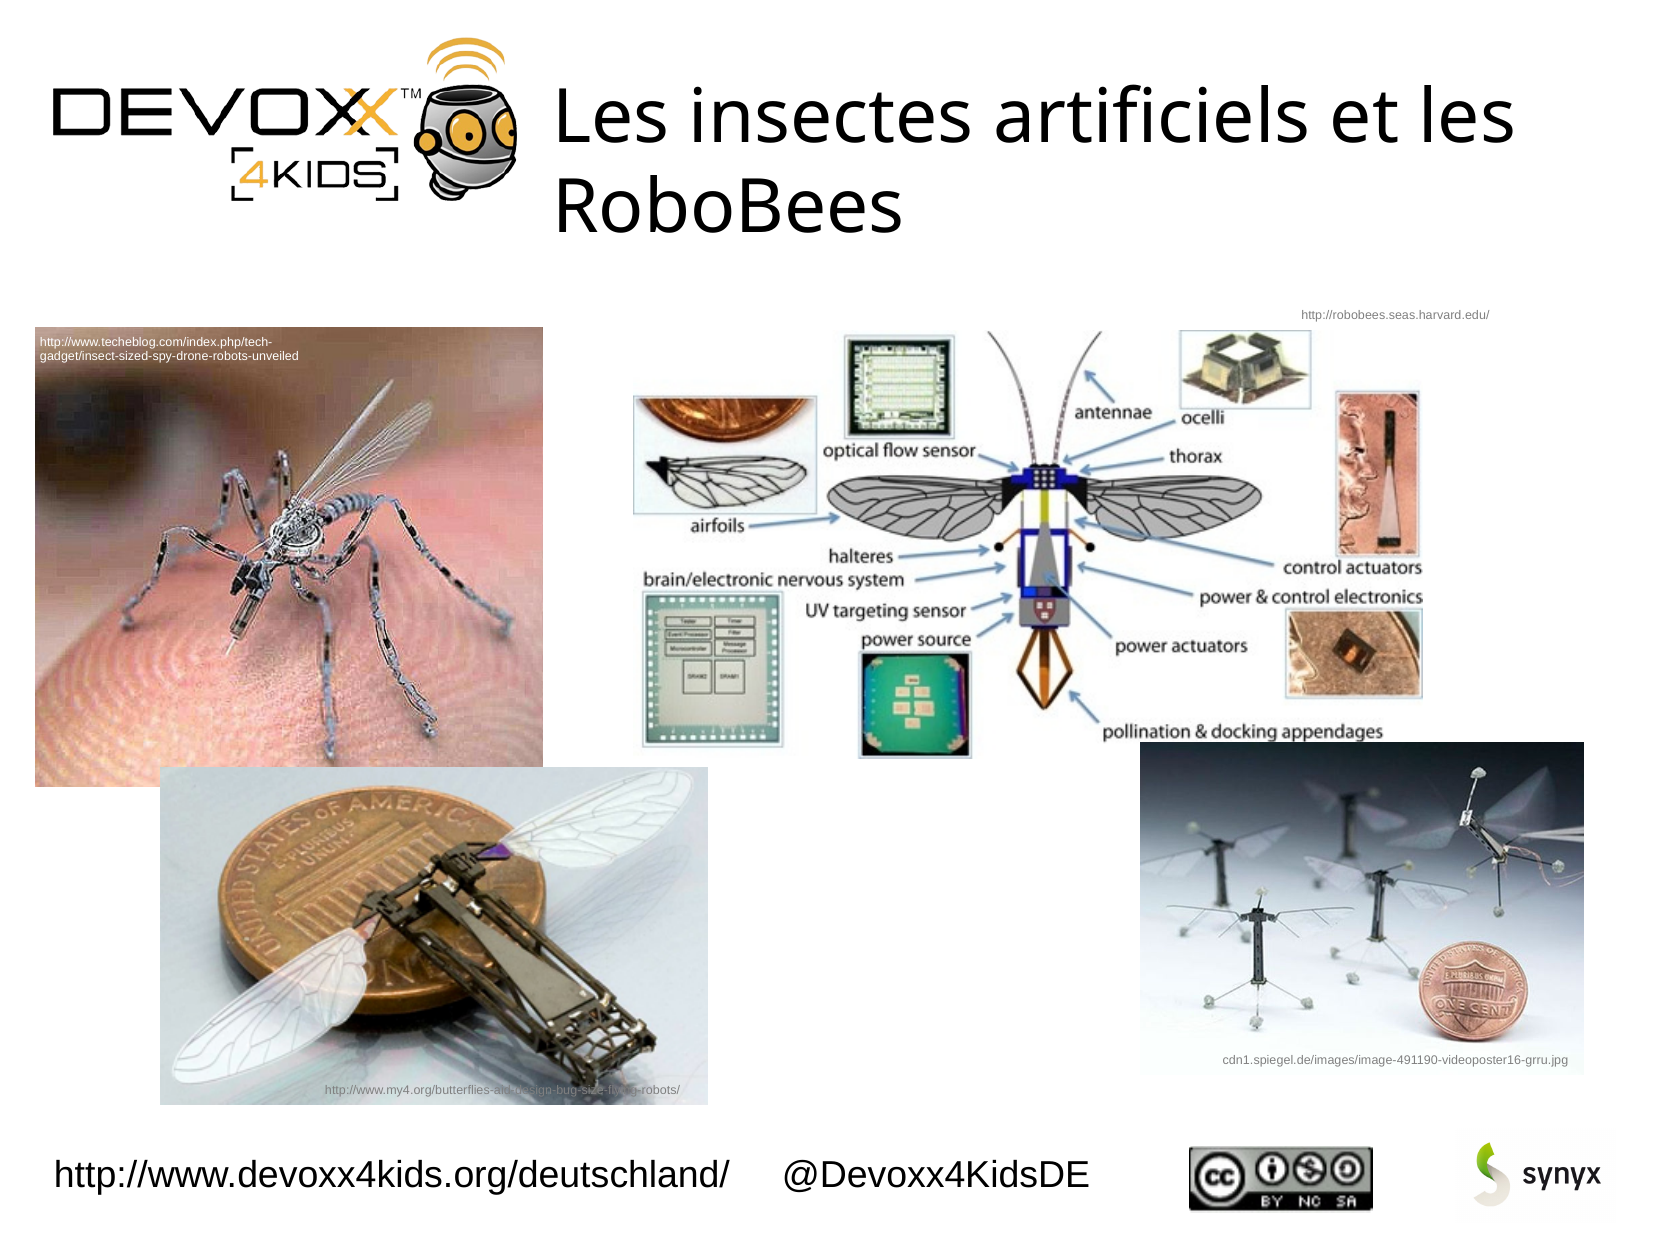

# Les insectes artificiels et les RoboBees
http://robobees.seas.harvard.edu/
http://www.techeblog.com/index.php/tech-gadget/insect-sized-spy-drone-robots-unveiled
cdn1.spiegel.de/images/image-491190-videoposter16-grru.jpg
http://www.my4.org/butterflies-aid-design-bug-size-flying-robots/